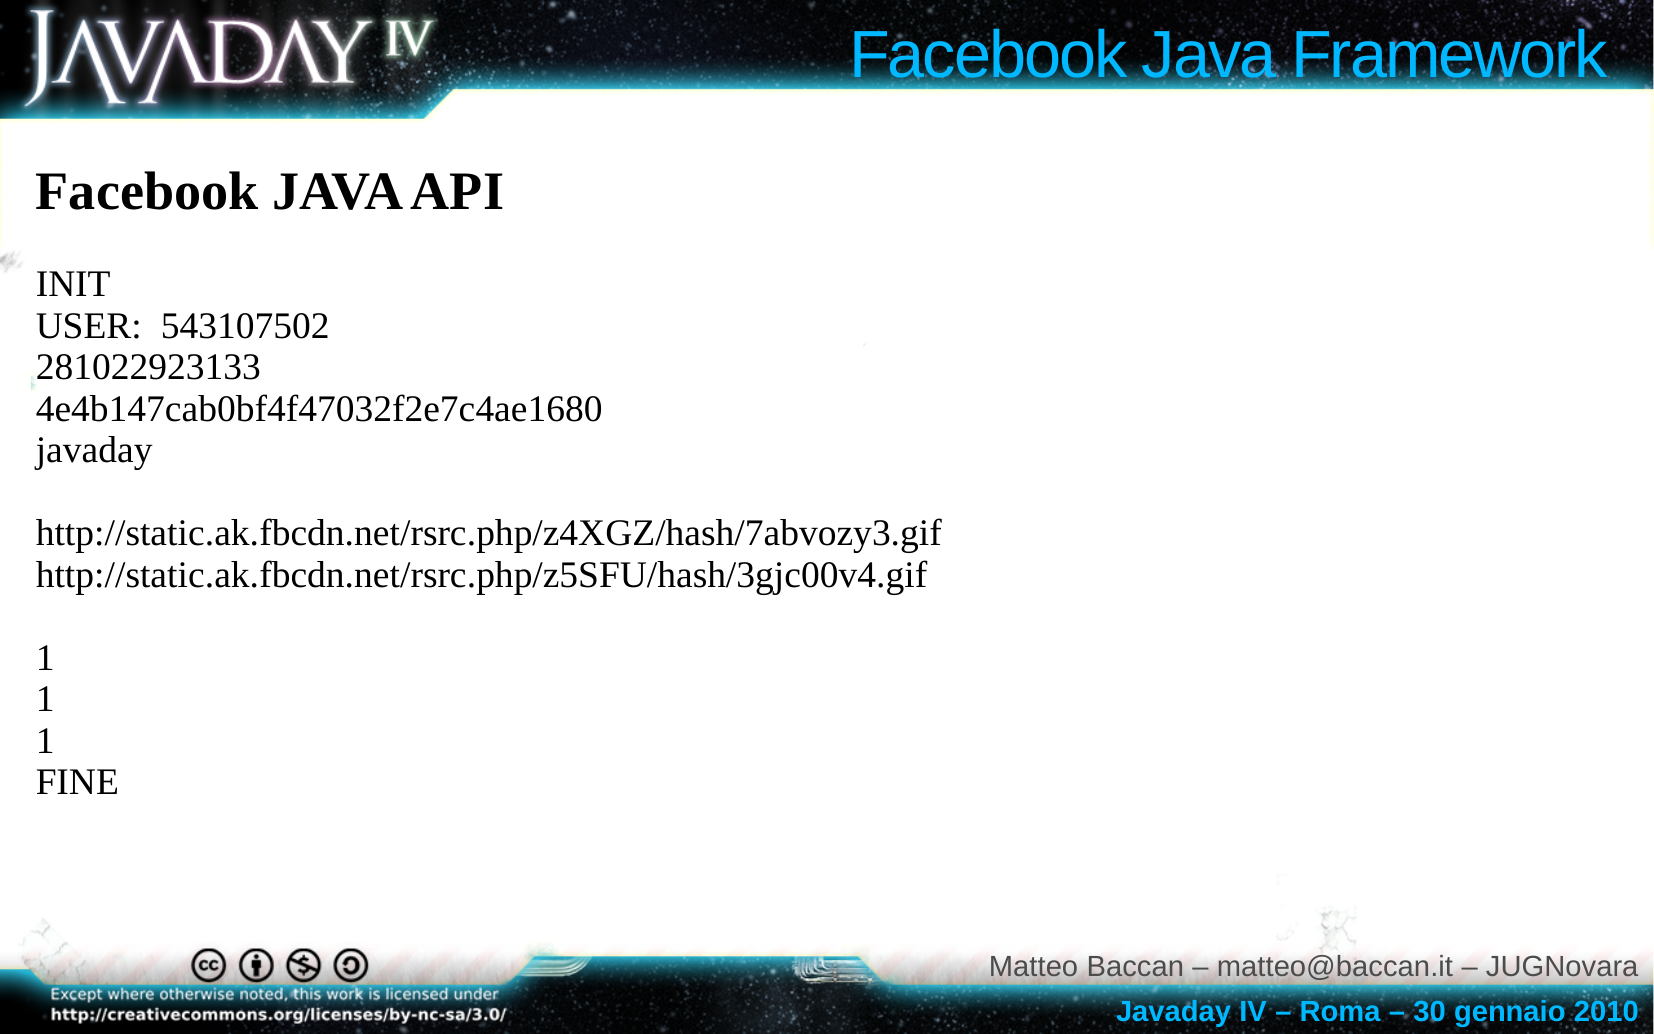

# Facebook Java Framework
Facebook JAVA API
INIT
USER: 543107502
281022923133
4e4b147cab0bf4f47032f2e7c4ae1680
javaday
http://static.ak.fbcdn.net/rsrc.php/z4XGZ/hash/7abvozy3.gif
http://static.ak.fbcdn.net/rsrc.php/z5SFU/hash/3gjc00v4.gif
1
1
1
FINE